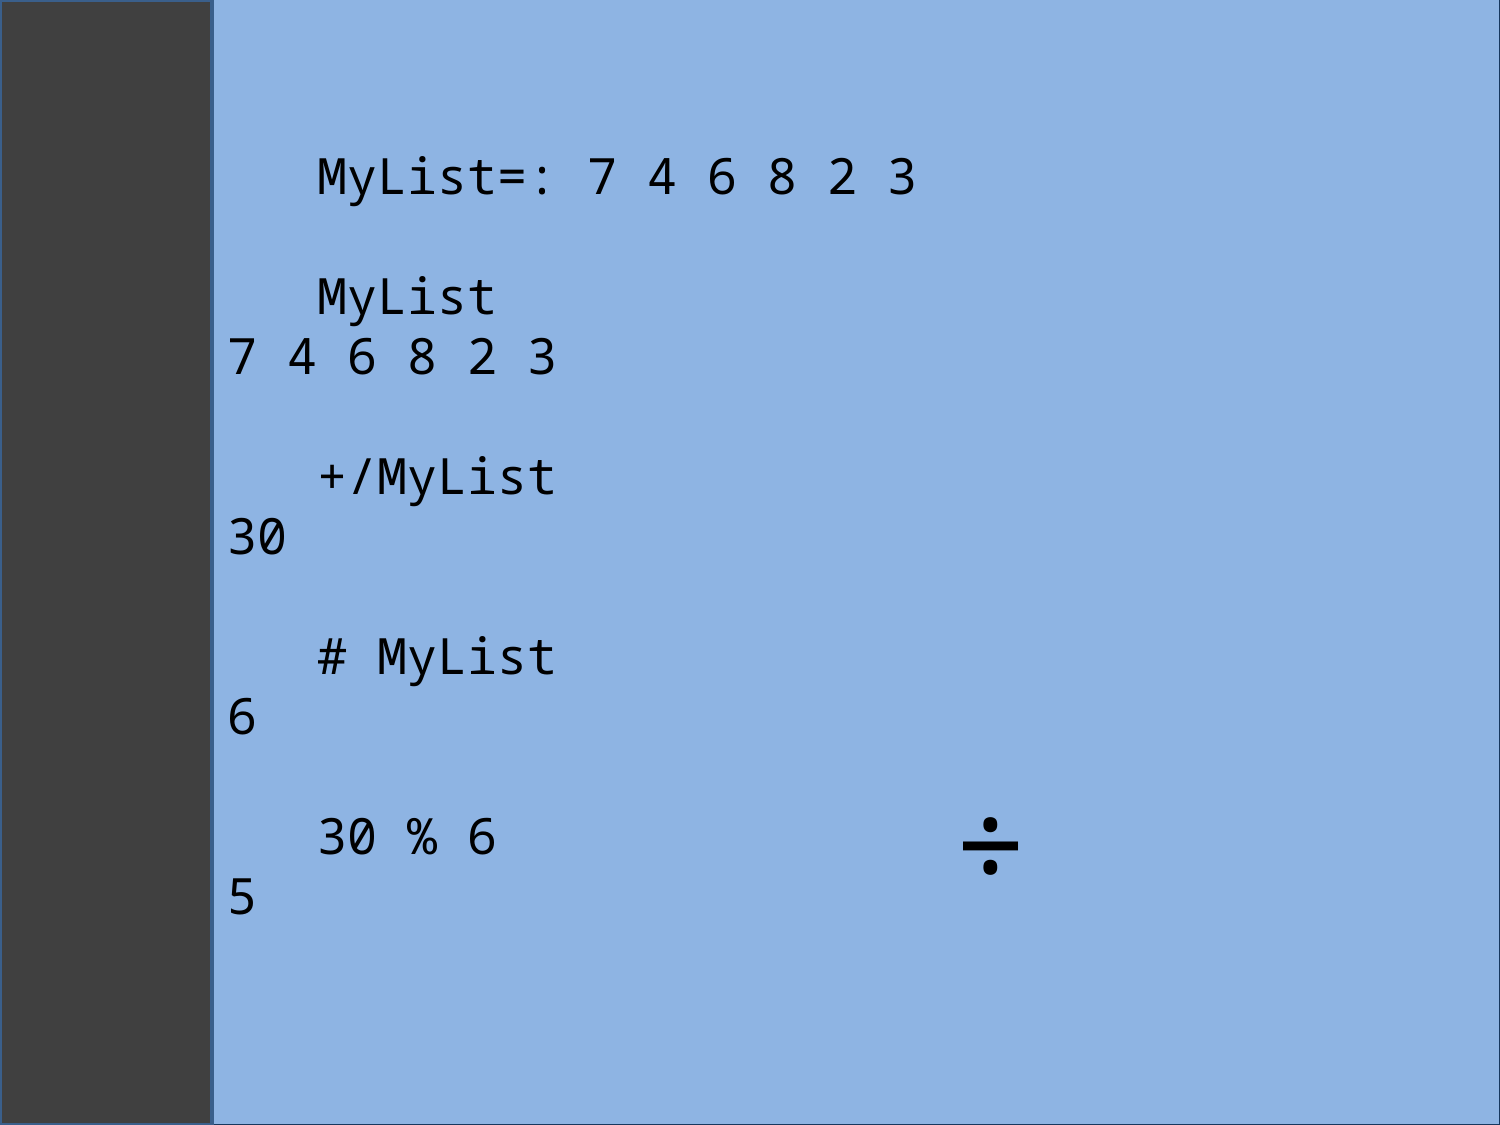

MyList=: 7 4 6 8 2 3
 MyList
7 4 6 8 2 3
 +/MyList
30
 # MyList
6
 30 % 6
5
÷